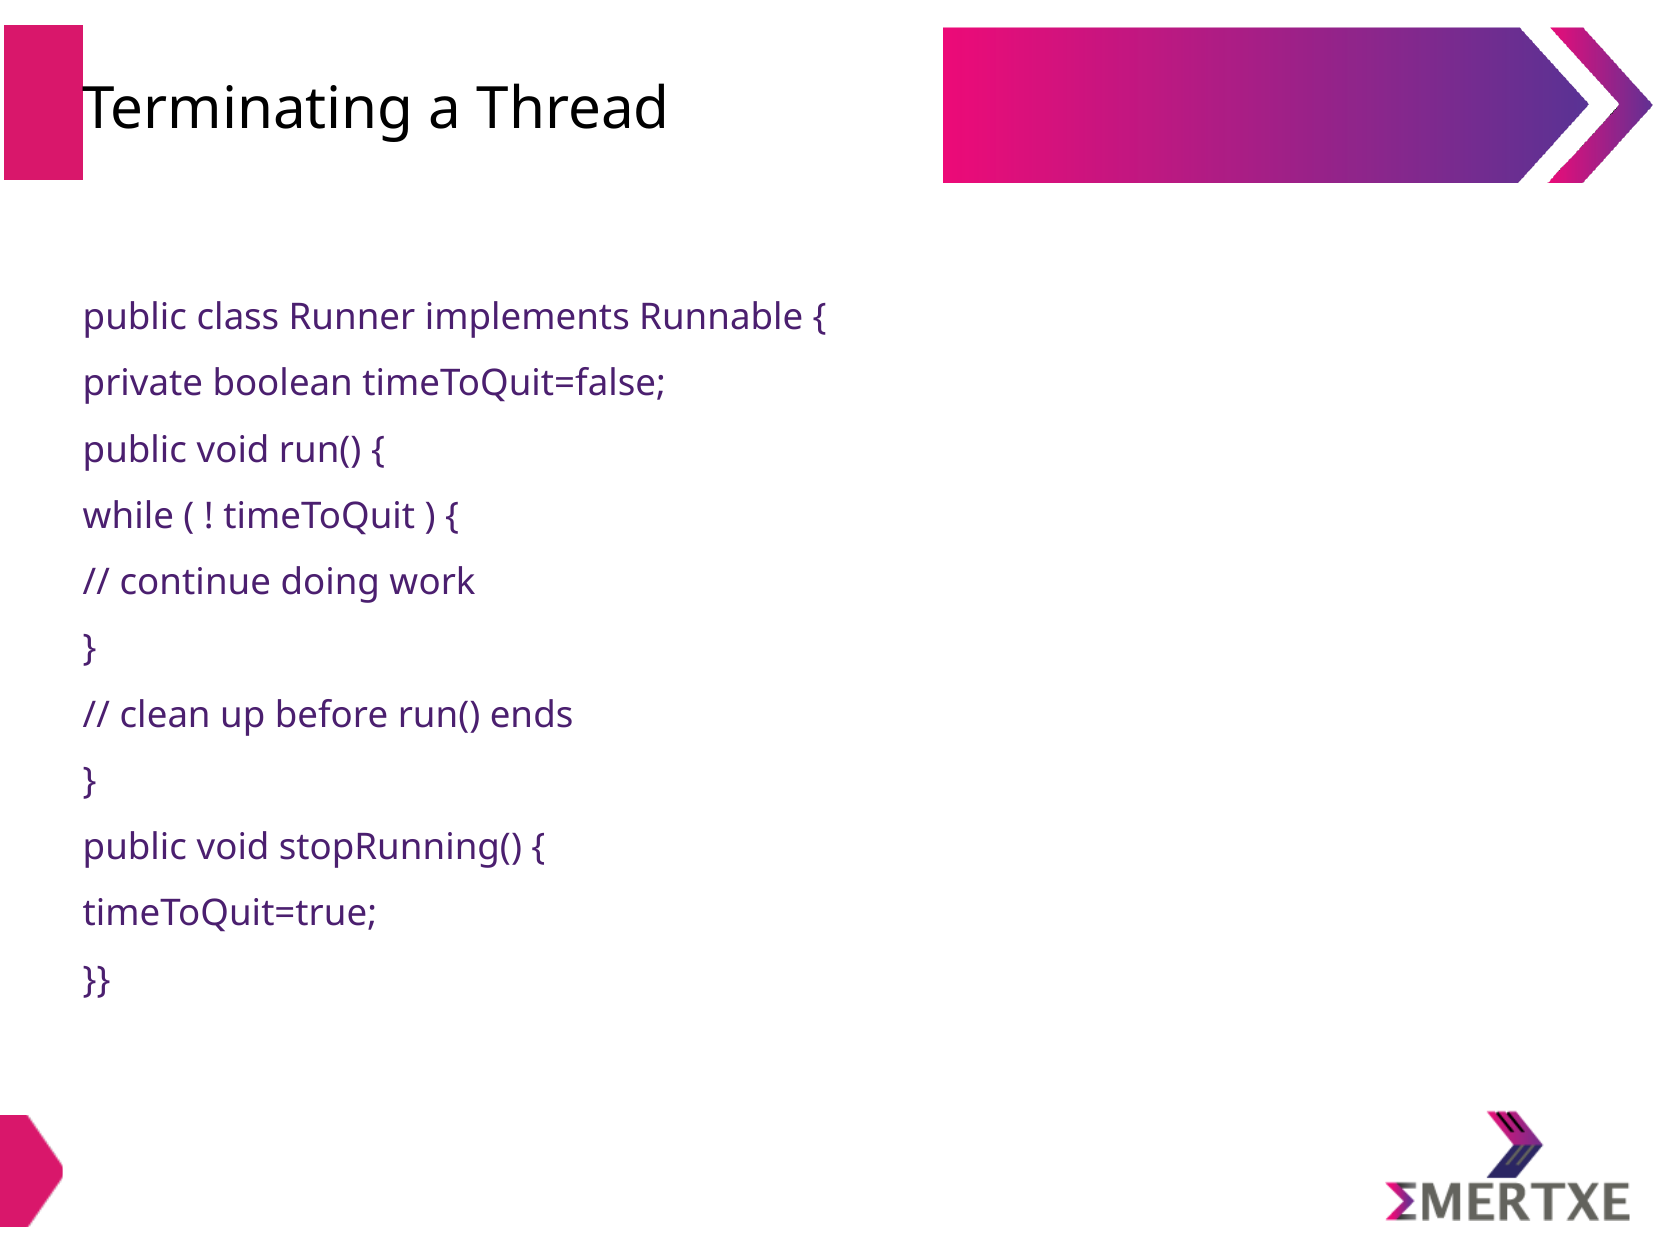

# Terminating a Thread
public class Runner implements Runnable {
private boolean timeToQuit=false;
public void run() {
while ( ! timeToQuit ) {
// continue doing work
}
// clean up before run() ends
}
public void stopRunning() {
timeToQuit=true;
}}